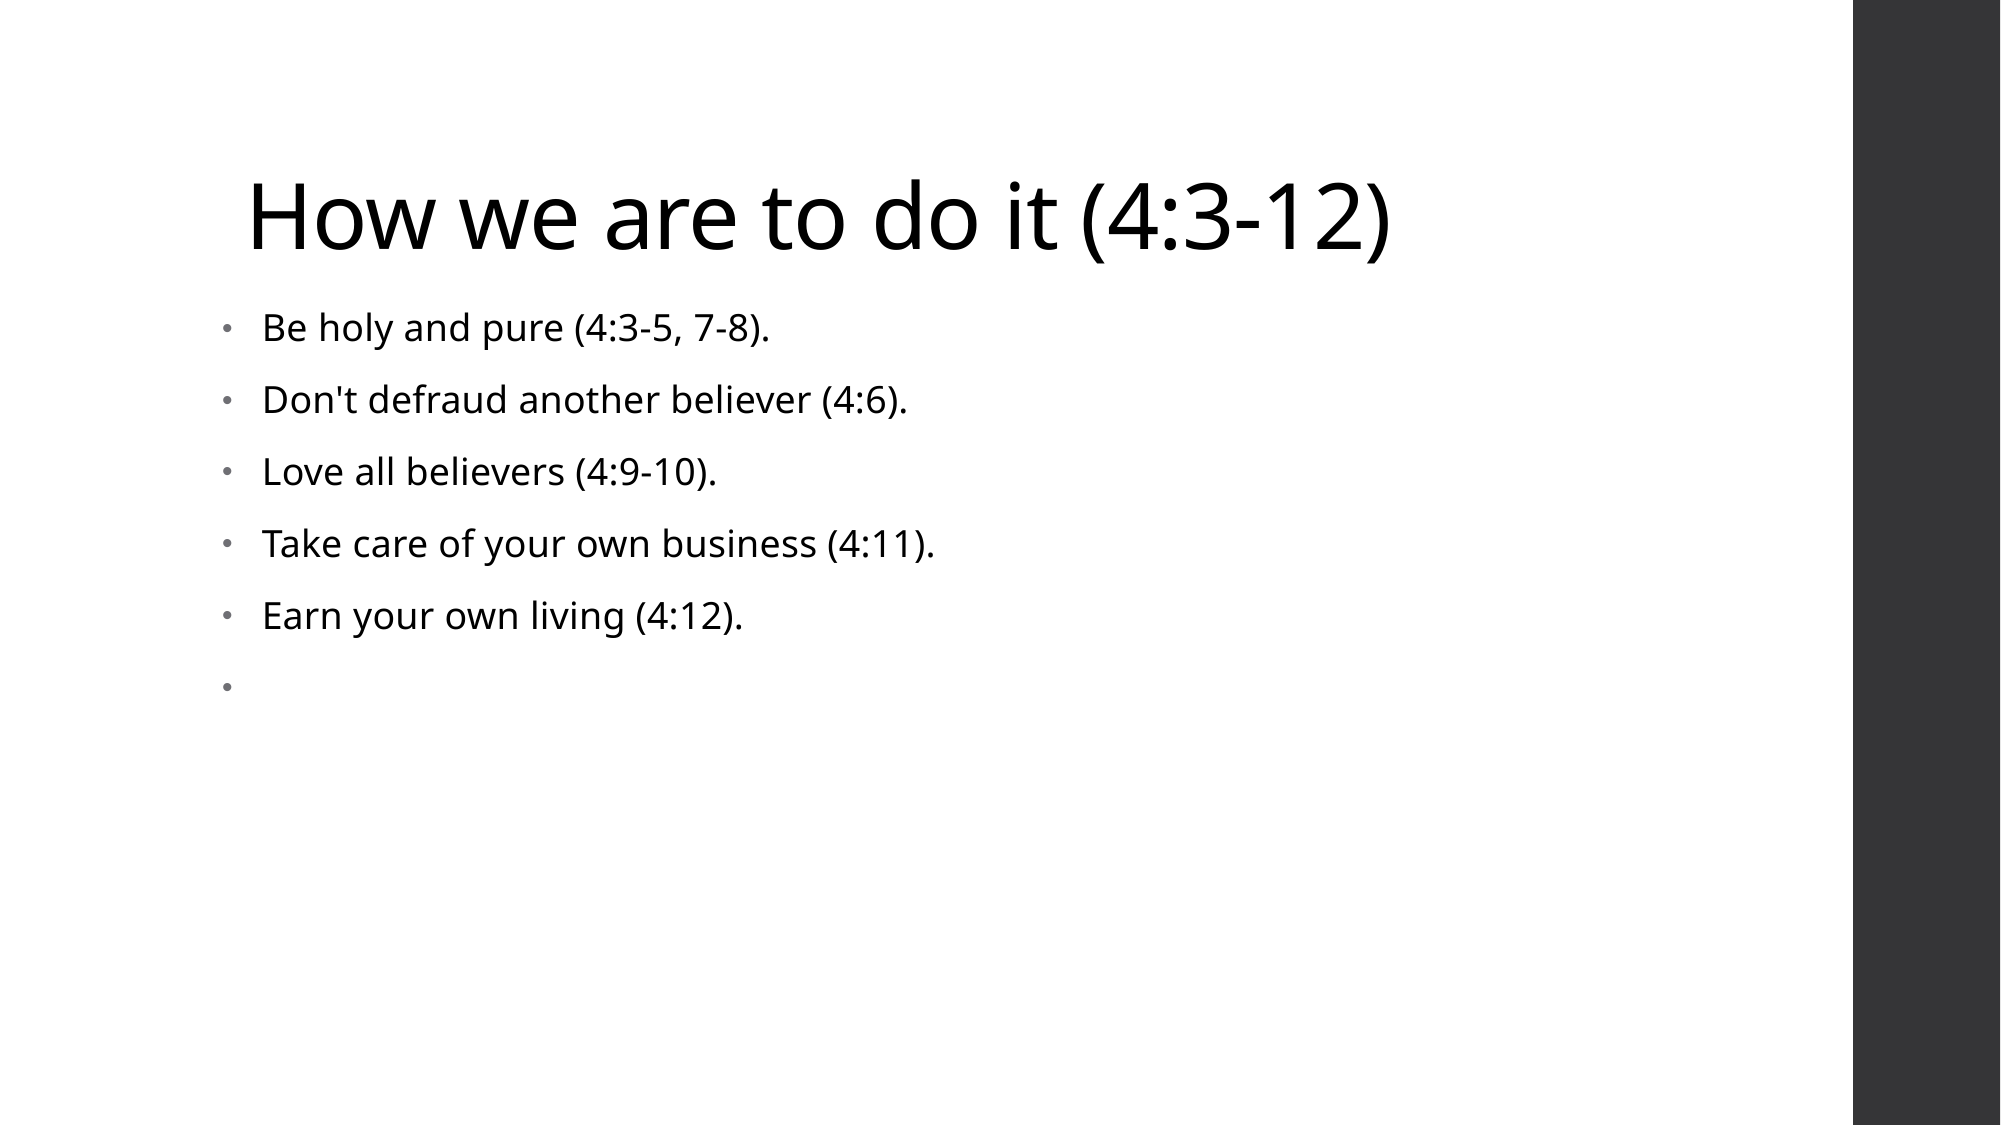

# How we are to do it (4:3-12)
 Be holy and pure (4:3-5, 7-8).
 Don't defraud another believer (4:6).
 Love all believers (4:9-10).
 Take care of your own business (4:11).
 Earn your own living (4:12).